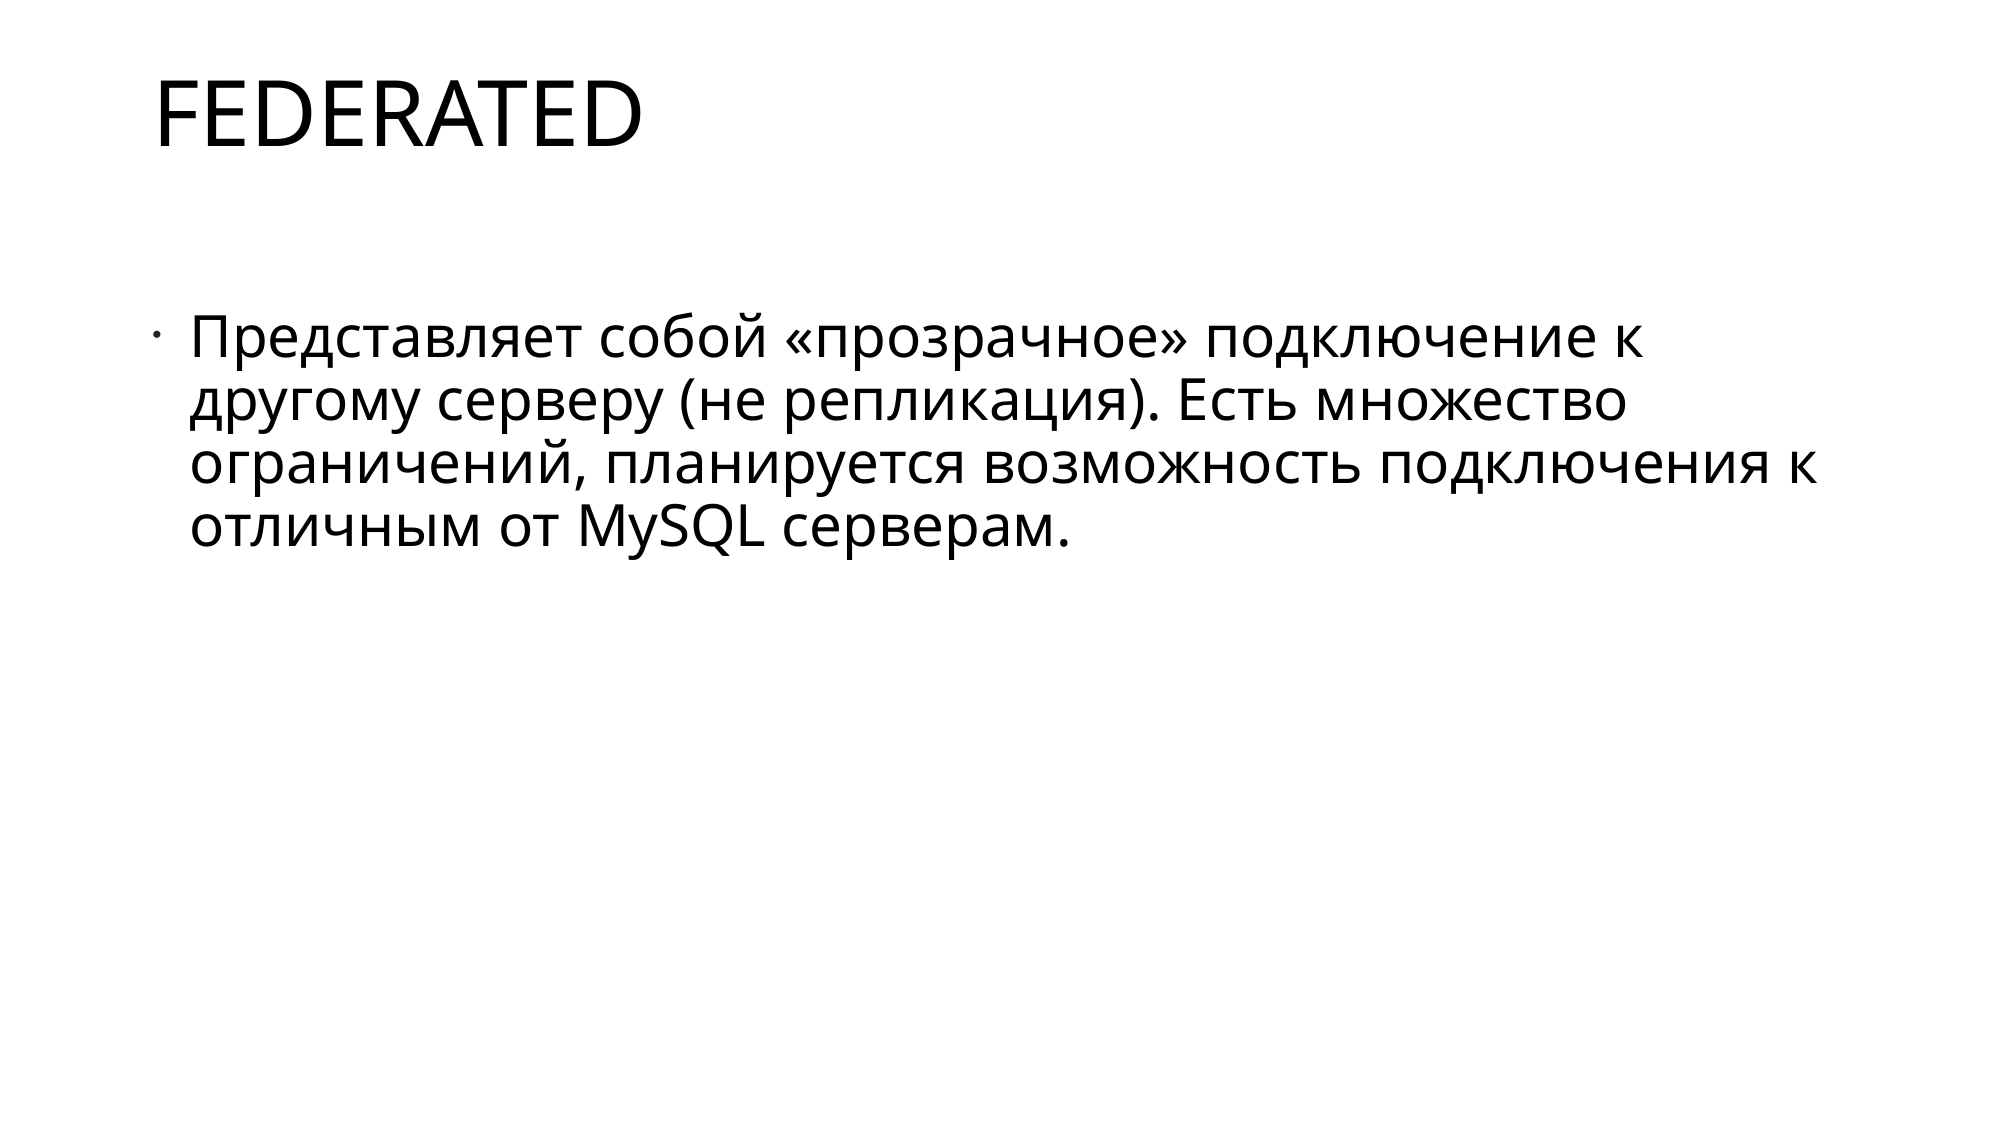

# FEDERATED
Представляет собой «прозрачное» подключение к другому серверу (не репликация). Есть множество ограничений, планируется возможность подключения к отличным от MySQL серверам.